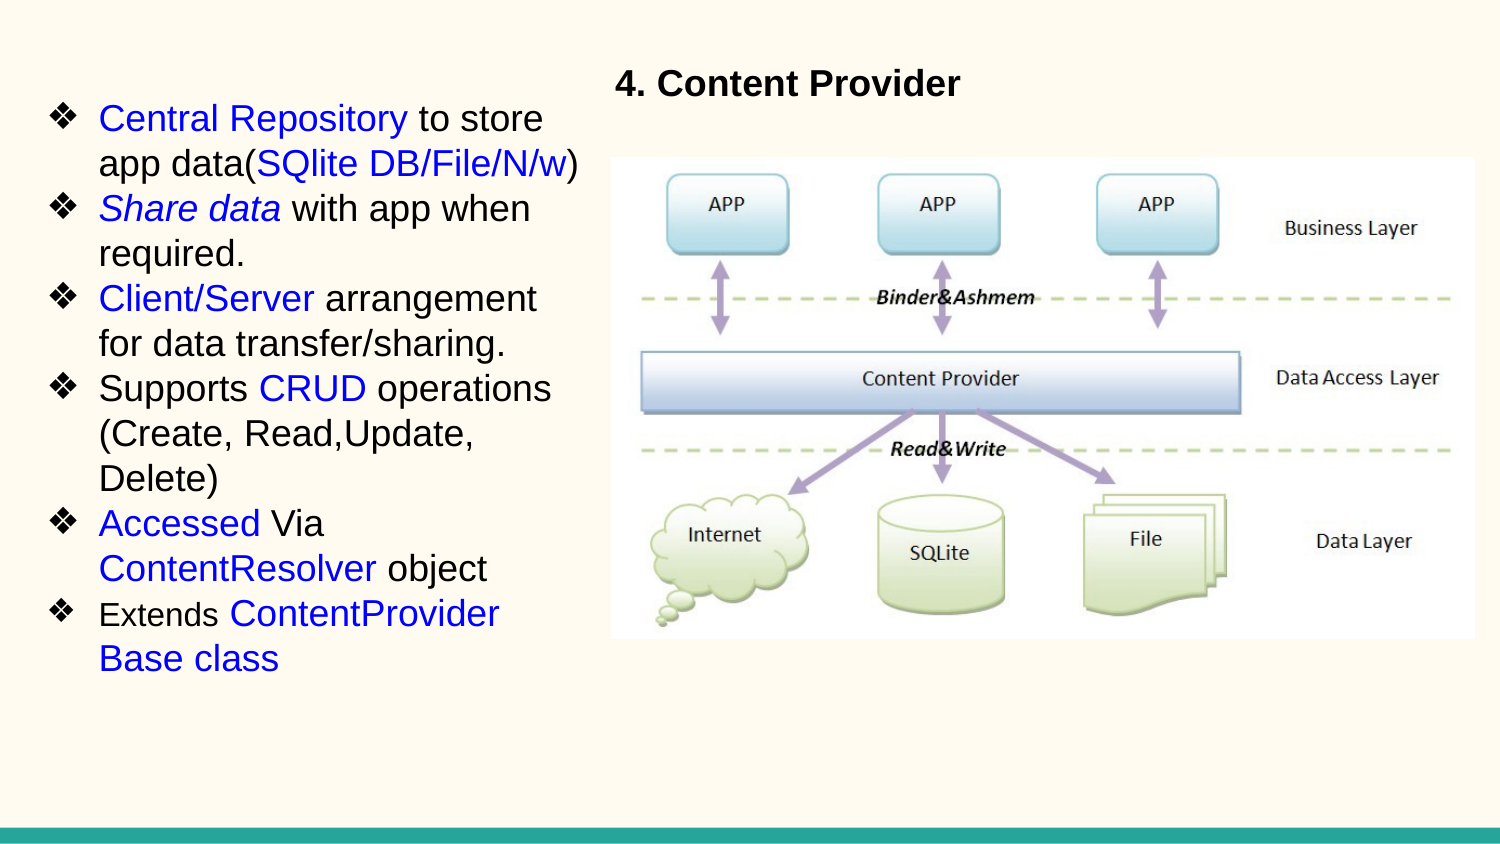

# 4. Content Provider
Central Repository to store app data(SQlite DB/File/N/w)
Share data with app when required.
Client/Server arrangement for data transfer/sharing.
Supports CRUD operations (Create, Read,Update, Delete)
Accessed Via ContentResolver object
Extends ContentProvider Base class